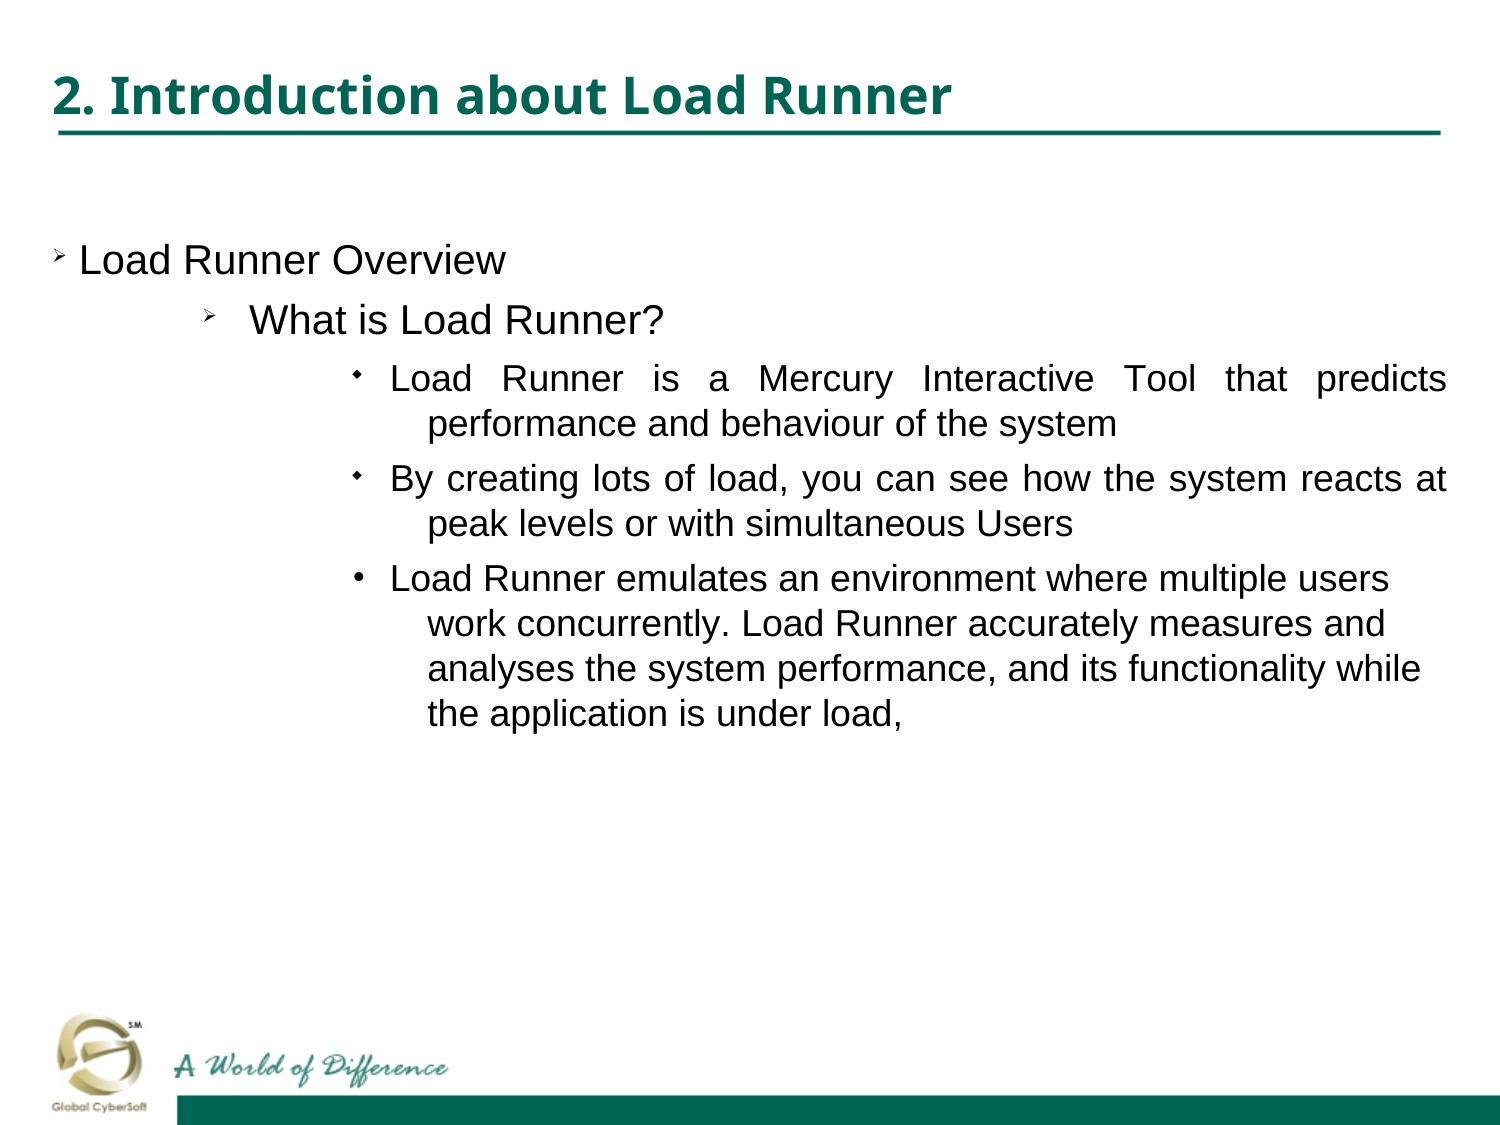

# 2. Introduction about Load Runner
 Load Runner Overview
What is Load Runner?
Load Runner is a Mercury Interactive Tool that predicts performance and behaviour of the system
By creating lots of load, you can see how the system reacts at peak levels or with simultaneous Users
Load Runner emulates an environment where multiple users work concurrently. Load Runner accurately measures and analyses the system performance, and its functionality while the application is under load,